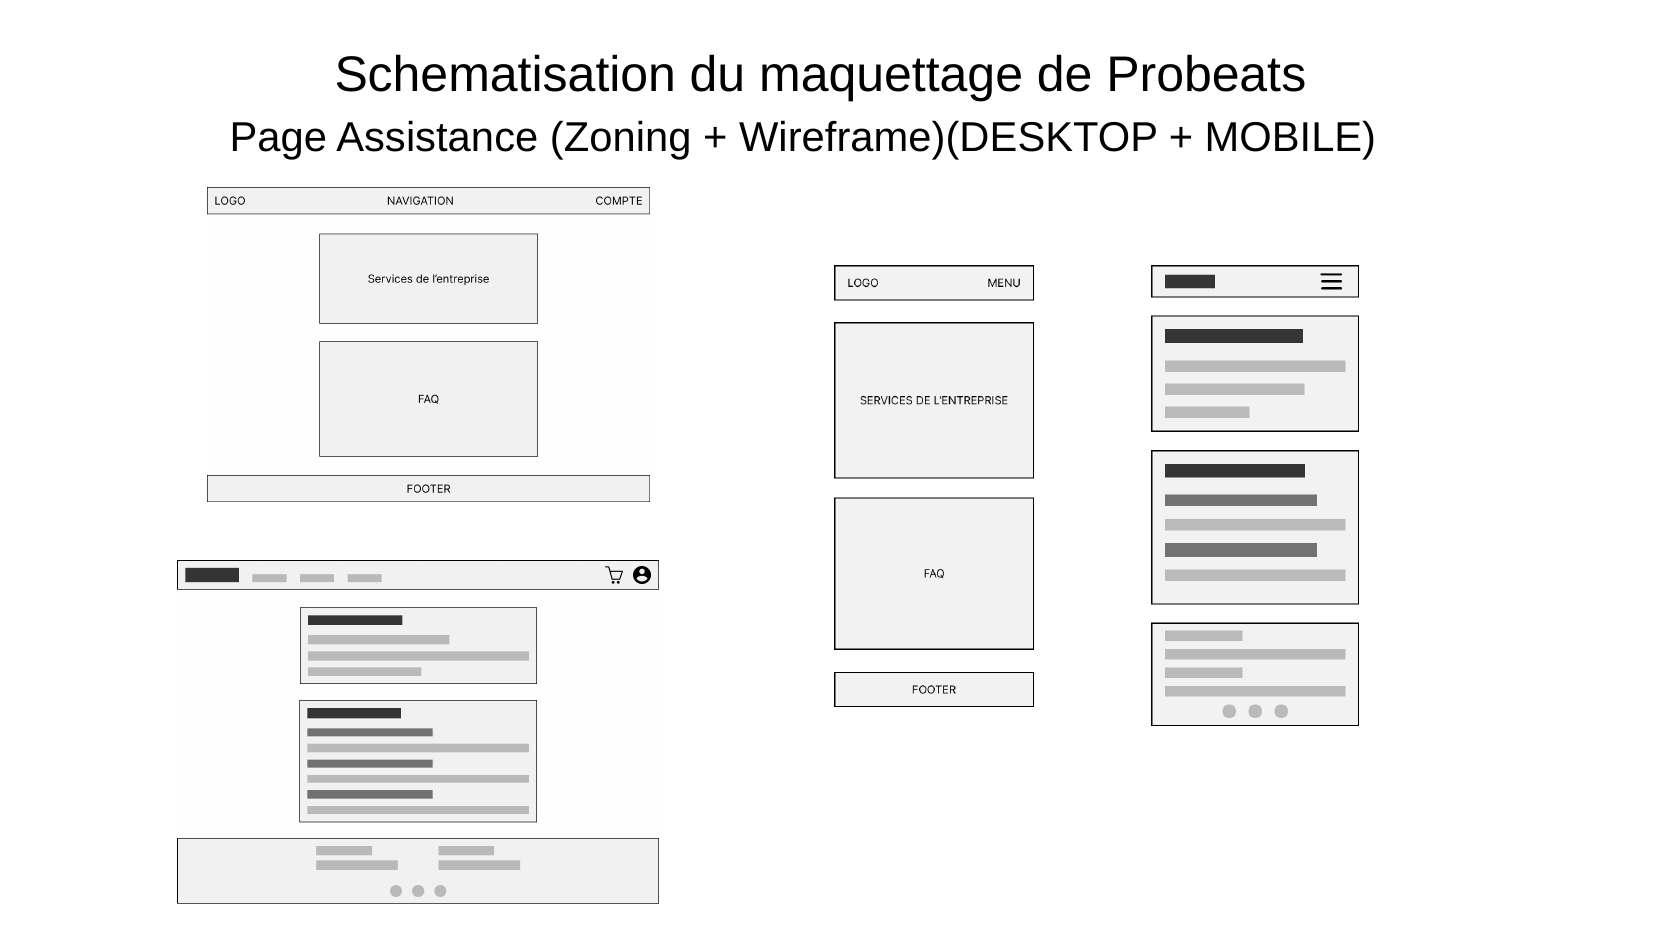

# Schematisation du maquettage de Probeats
Page Assistance (Zoning + Wireframe)(DESKTOP + MOBILE)